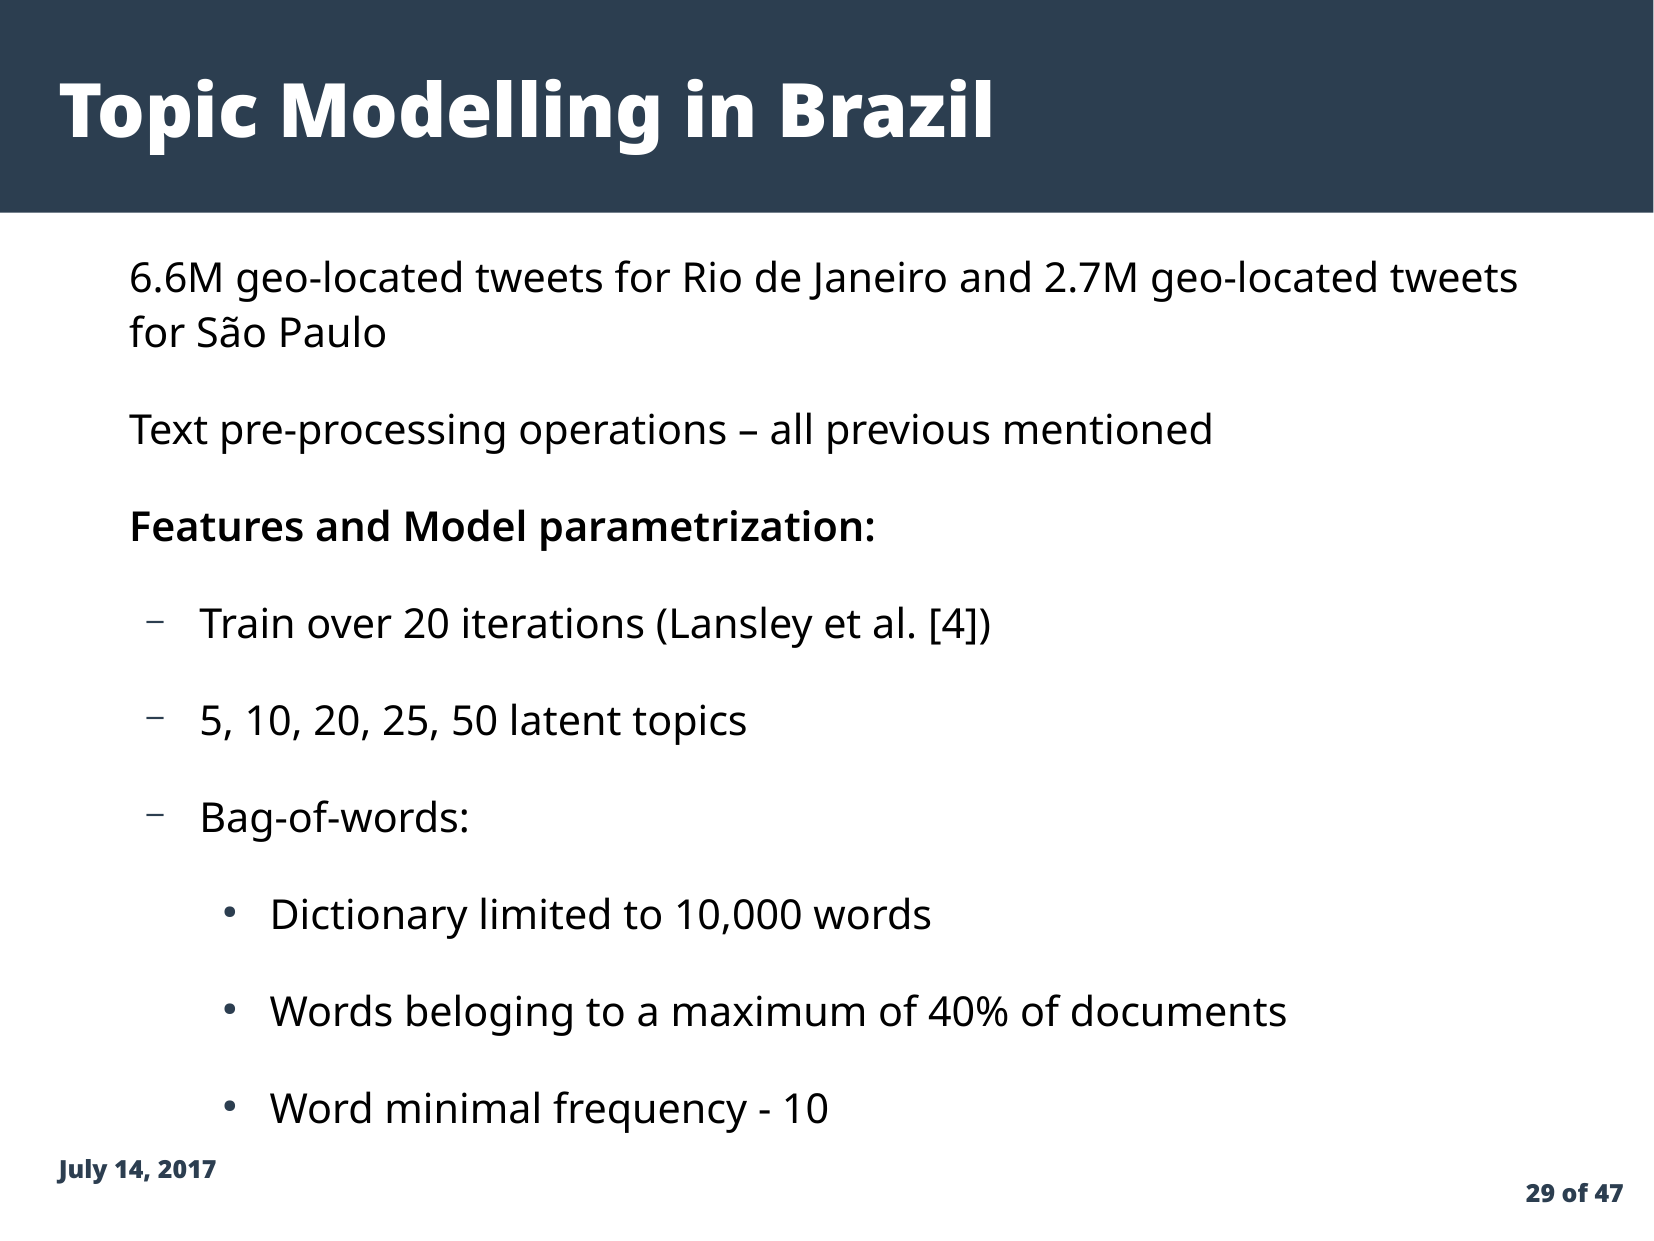

# Topic Modelling in Brazil
6.6M geo-located tweets for Rio de Janeiro and 2.7M geo-located tweets for São Paulo
Text pre-processing operations – all previous mentioned
Features and Model parametrization:
Train over 20 iterations (Lansley et al. [4])
5, 10, 20, 25, 50 latent topics
Bag-of-words:
Dictionary limited to 10,000 words
Words beloging to a maximum of 40% of documents
Word minimal frequency - 10
July 14, 2017
29